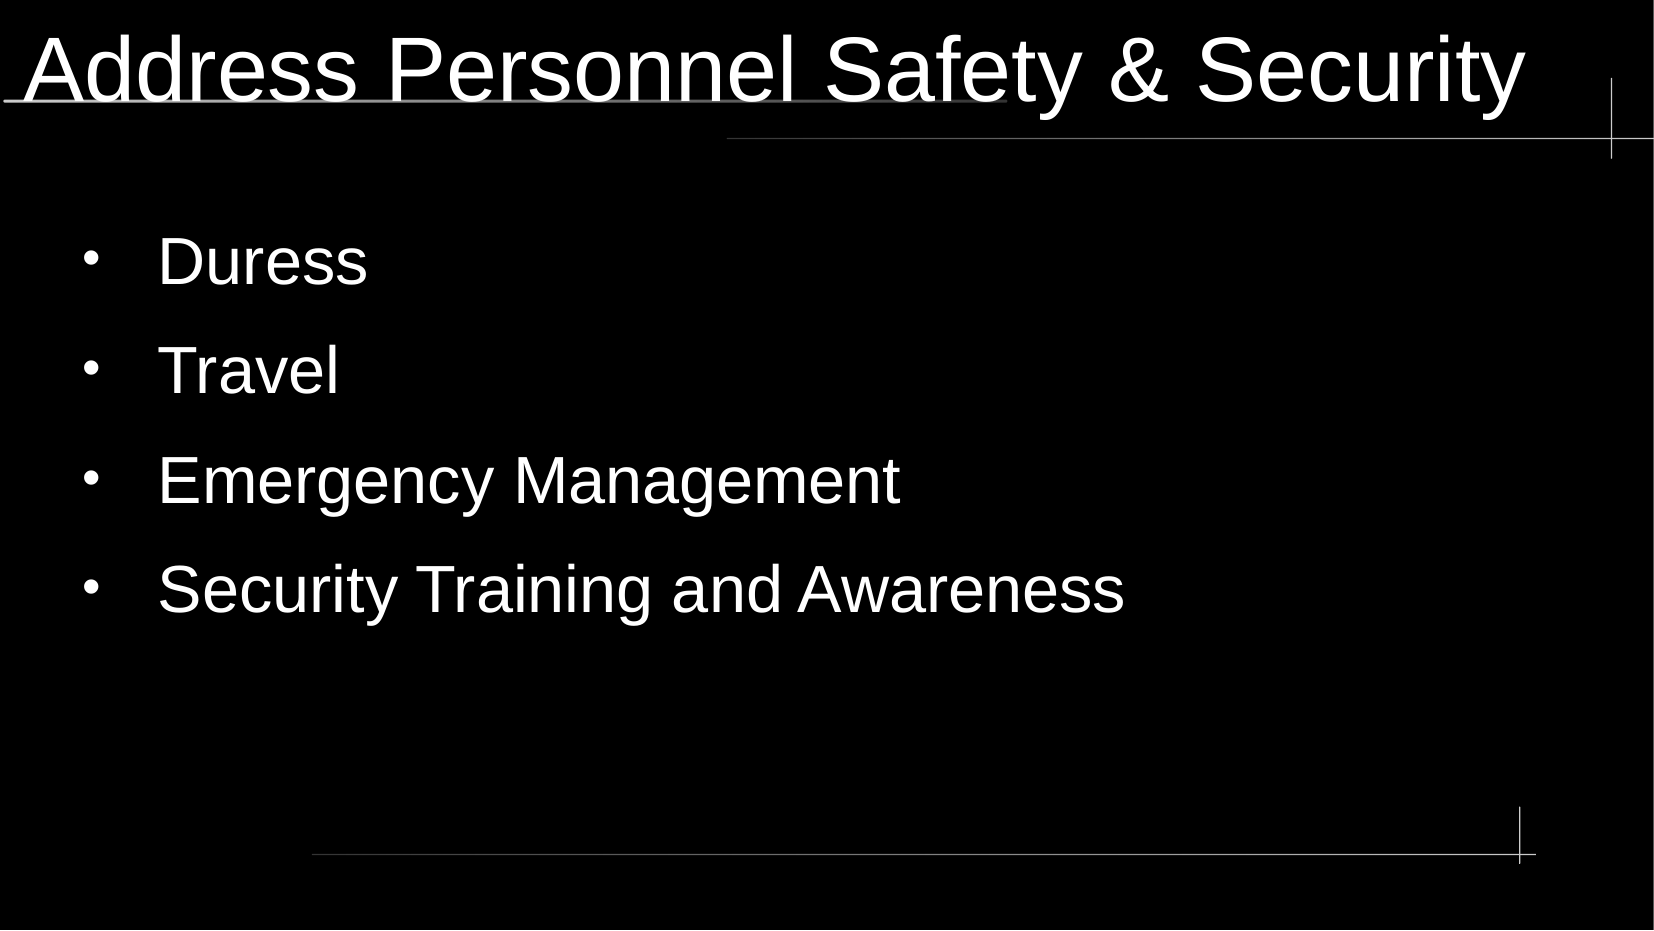

# Address Personnel Safety & Security
Duress
Travel
Emergency Management
Security Training and Awareness